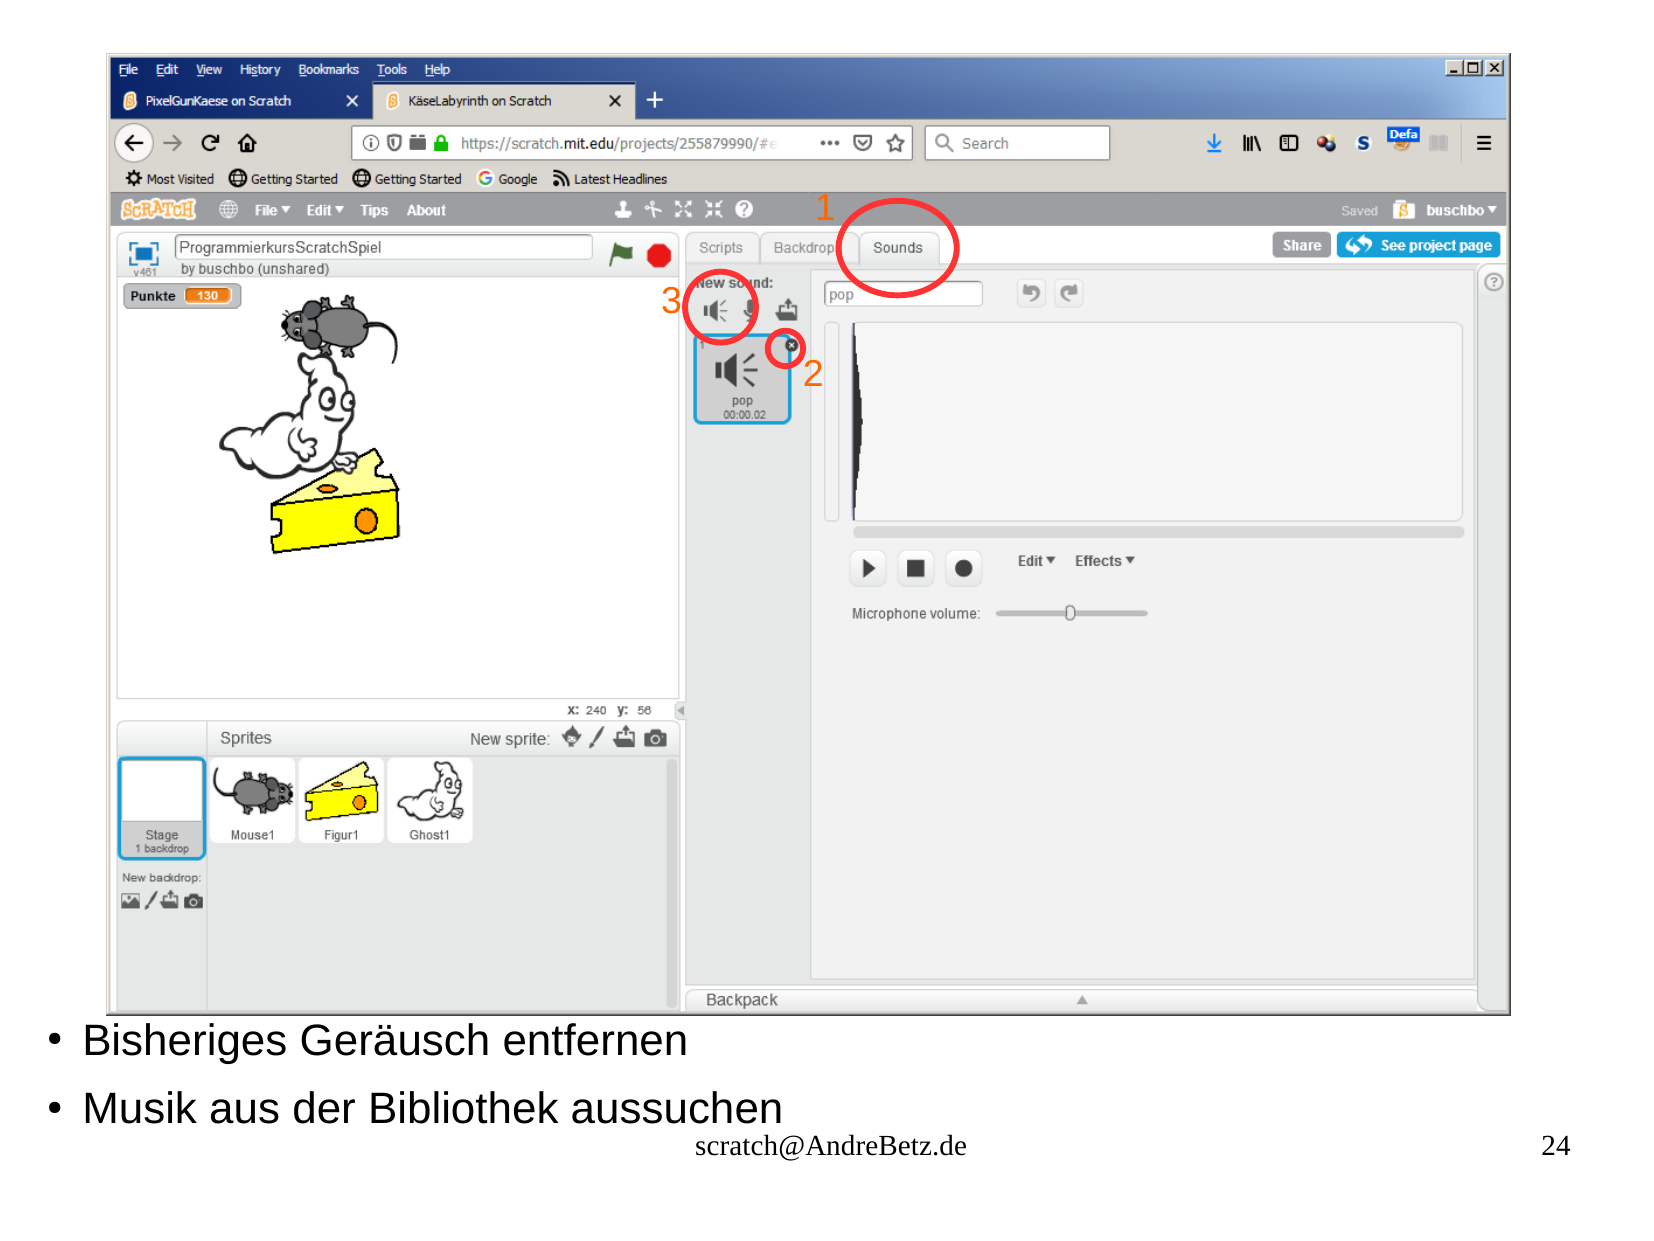

1
3
2
# Bisheriges Geräusch entfernen
Musik aus der Bibliothek aussuchen
 scratch@AndreBetz.de
24